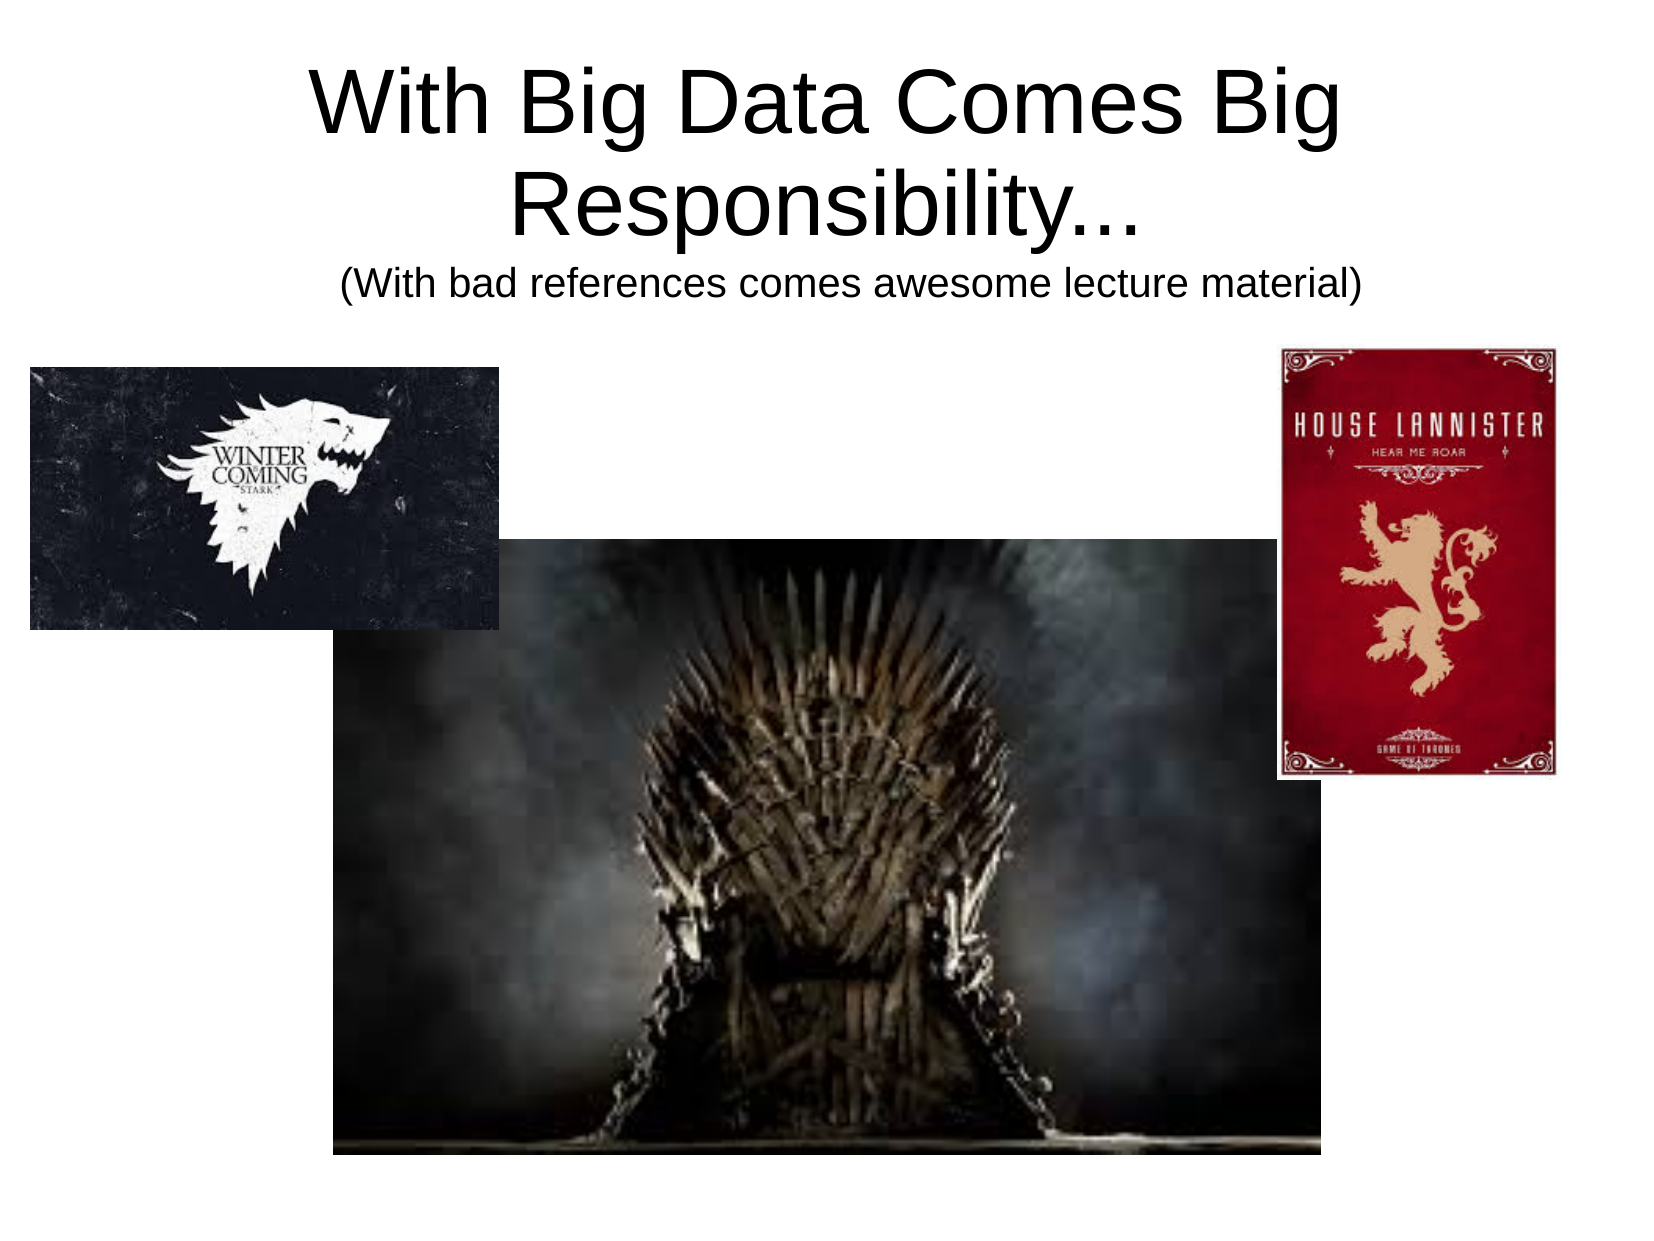

# With Big Data Comes Big Responsibility...
(With bad references comes awesome lecture material)